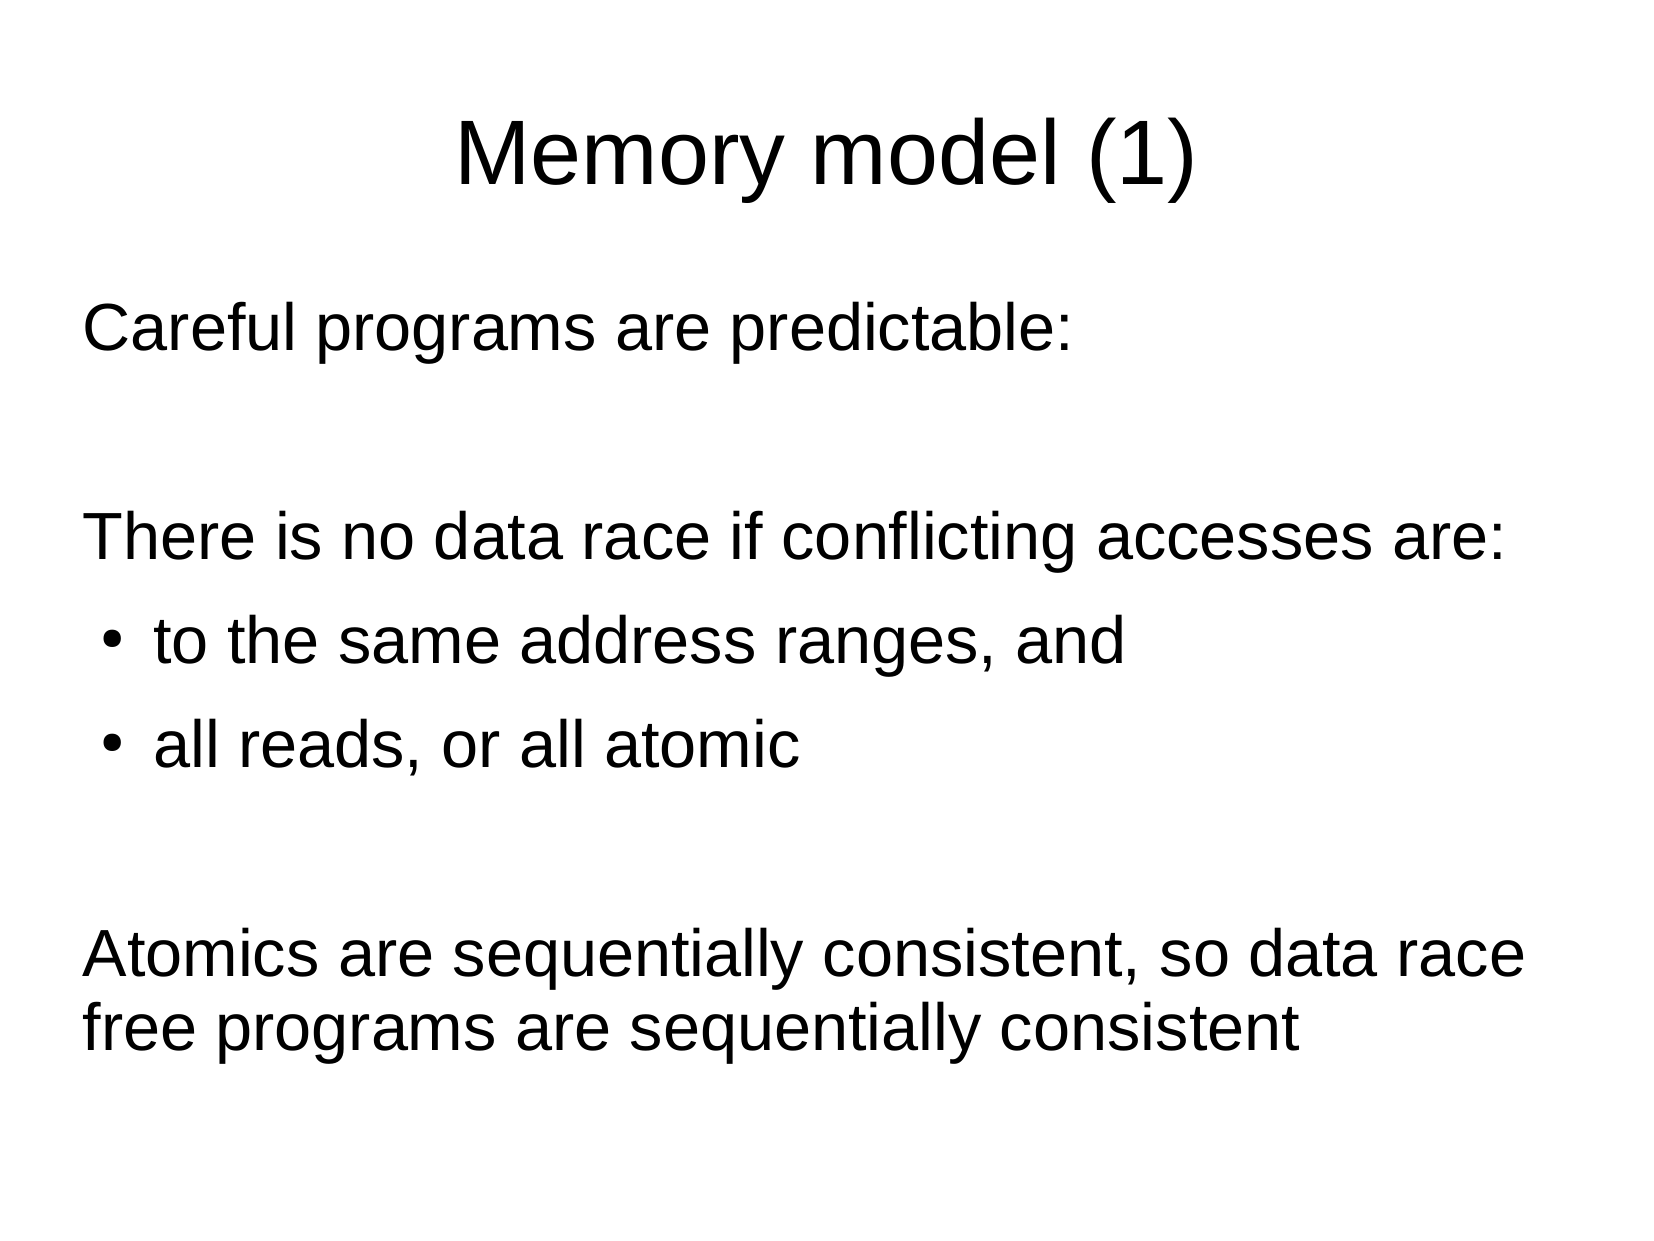

# Memory model (1)
Careful programs are predictable:
There is no data race if conflicting accesses are:
to the same address ranges, and
all reads, or all atomic
Atomics are sequentially consistent, so data race free programs are sequentially consistent